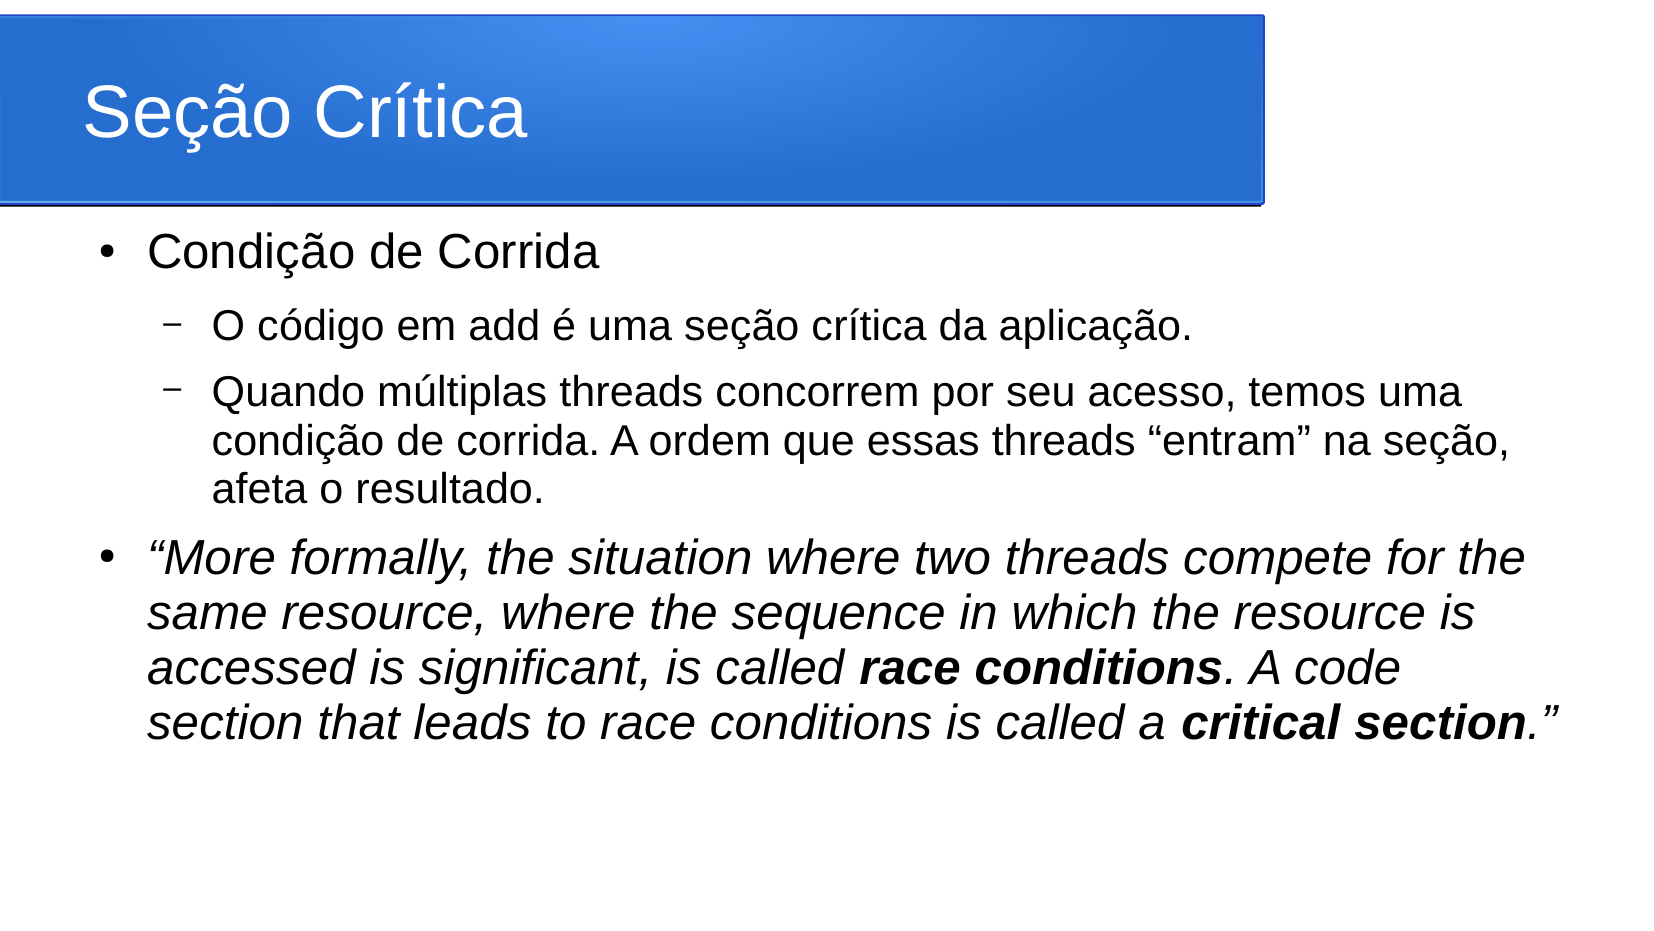

# Seção Crítica
Condição de Corrida
O código em add é uma seção crítica da aplicação.
Quando múltiplas threads concorrem por seu acesso, temos uma condição de corrida. A ordem que essas threads “entram” na seção, afeta o resultado.
“More formally, the situation where two threads compete for the same resource, where the sequence in which the resource is accessed is significant, is called race conditions. A code section that leads to race conditions is called a critical section.”